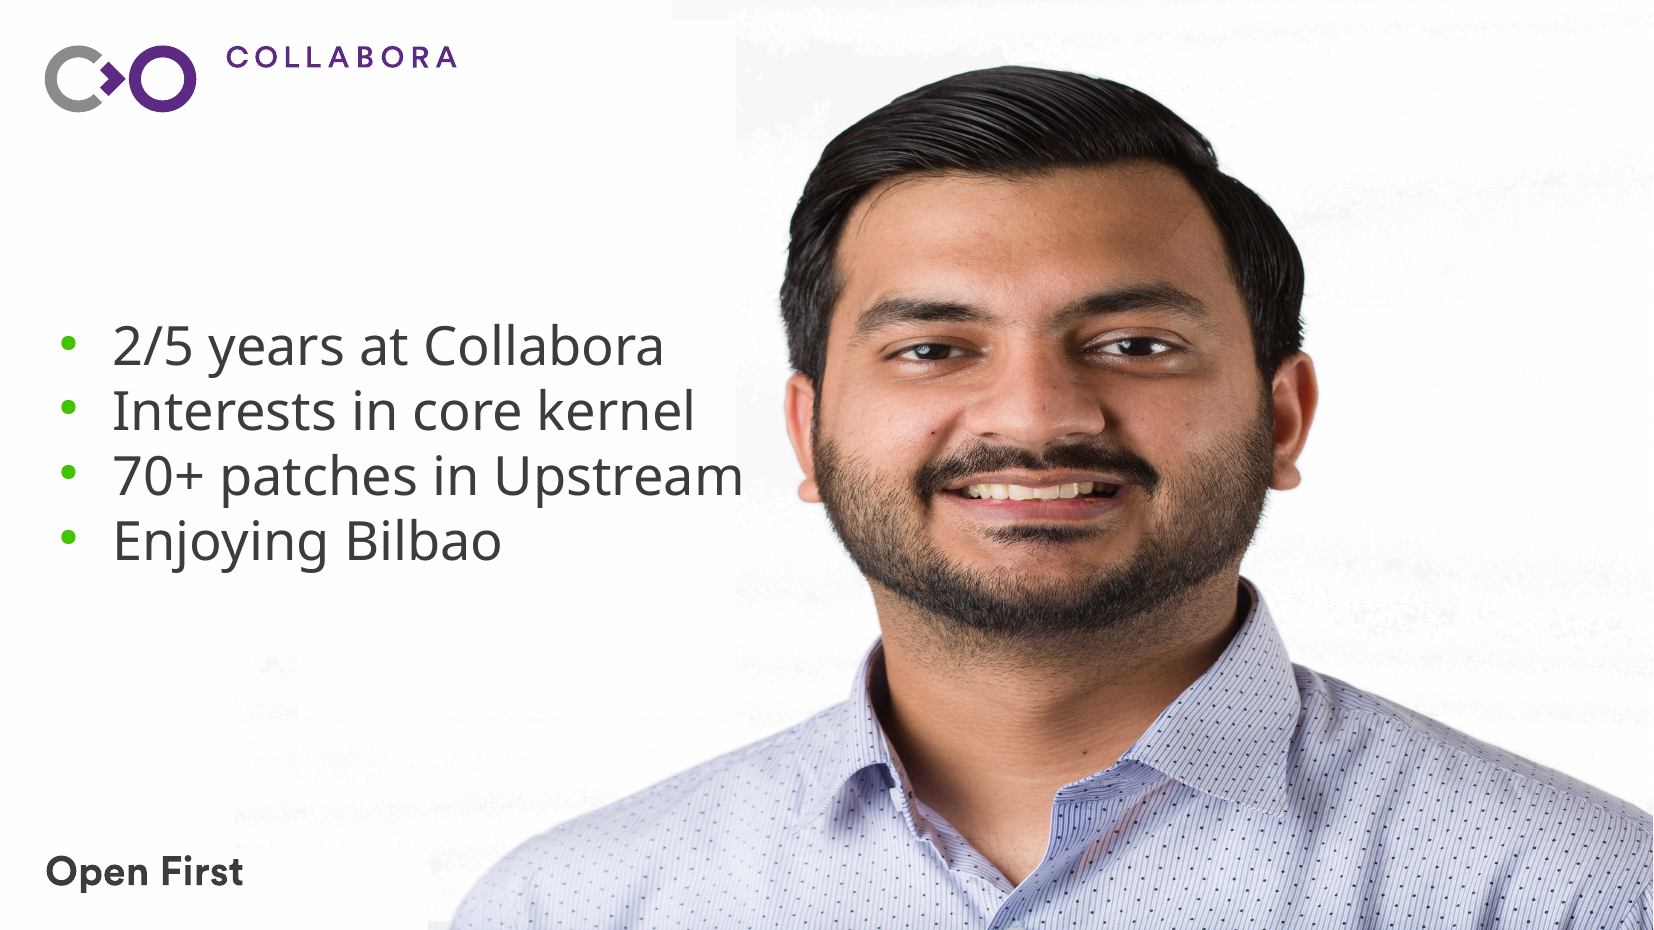

# 2/5 years at Collabora
Interests in core kernel
70+ patches in Upstream
Enjoying Bilbao